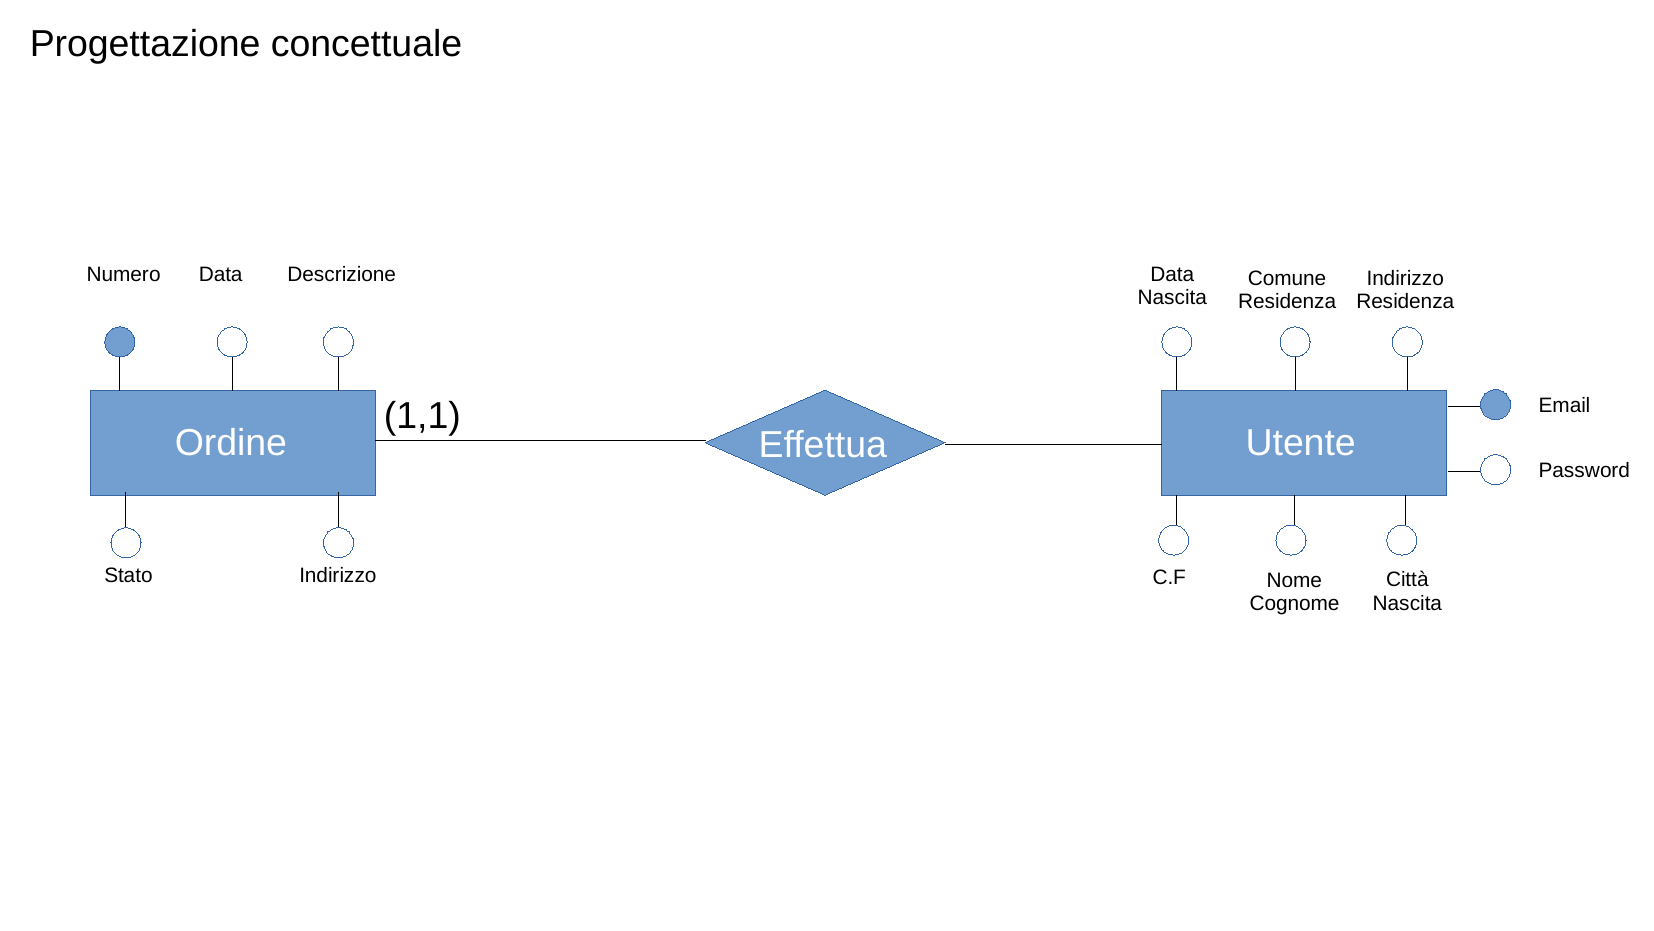

Progettazione concettuale
Data
Nascita
Numero
Data
Descrizione
Comune
Residenza
Indirizzo
Residenza
Email
(1,1)
Ordine
Utente
Effettua
Password
Indirizzo
Stato
C.F
Città
Nascita
Nome
Cognome